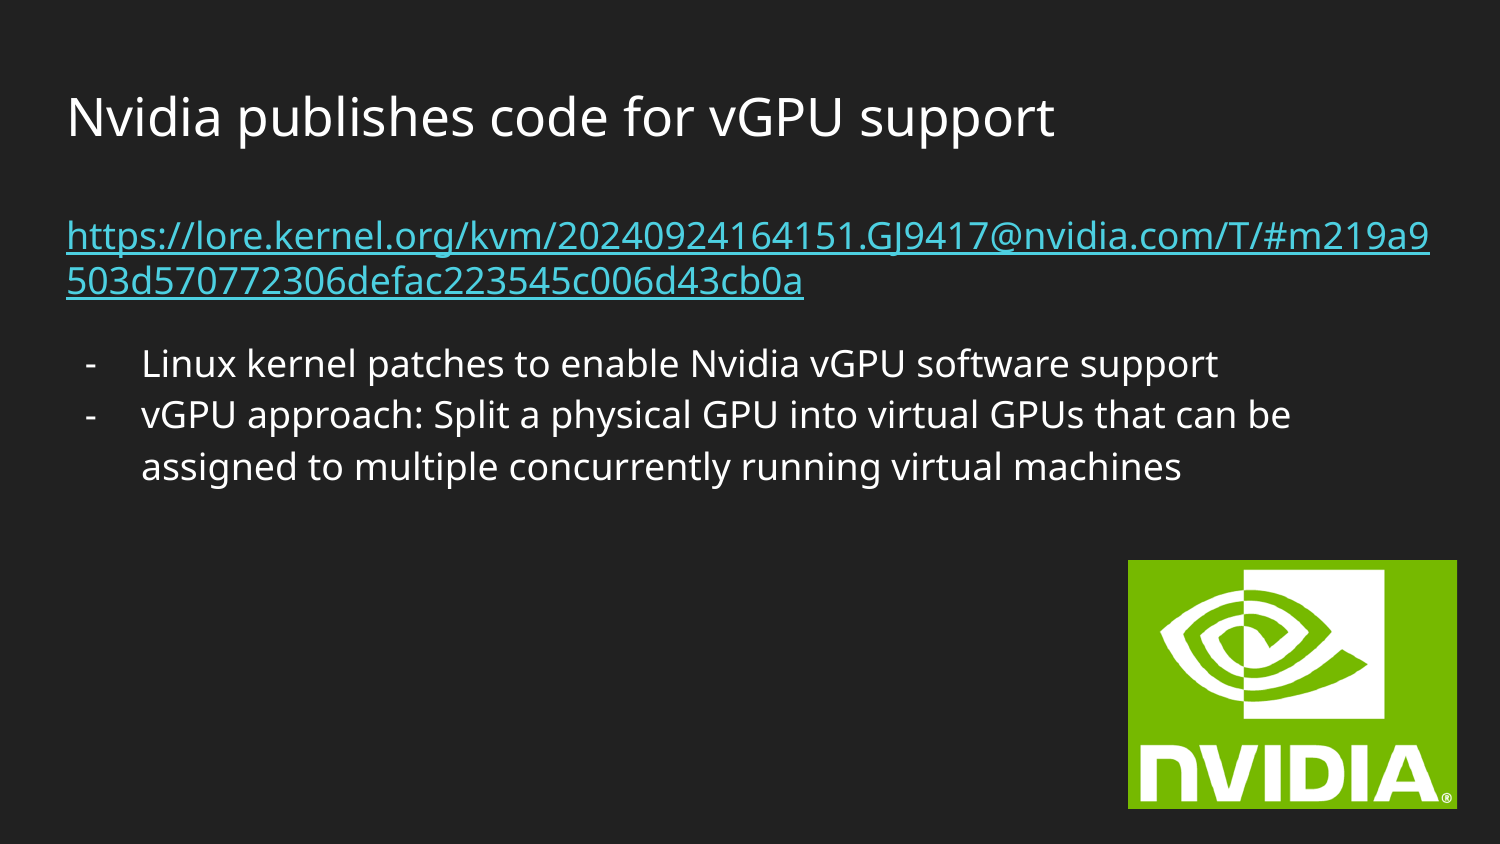

# Nvidia publishes code for vGPU support
https://lore.kernel.org/kvm/20240924164151.GJ9417@nvidia.com/T/#m219a9503d570772306defac223545c006d43cb0a
Linux kernel patches to enable Nvidia vGPU software support
vGPU approach: Split a physical GPU into virtual GPUs that can be assigned to multiple concurrently running virtual machines